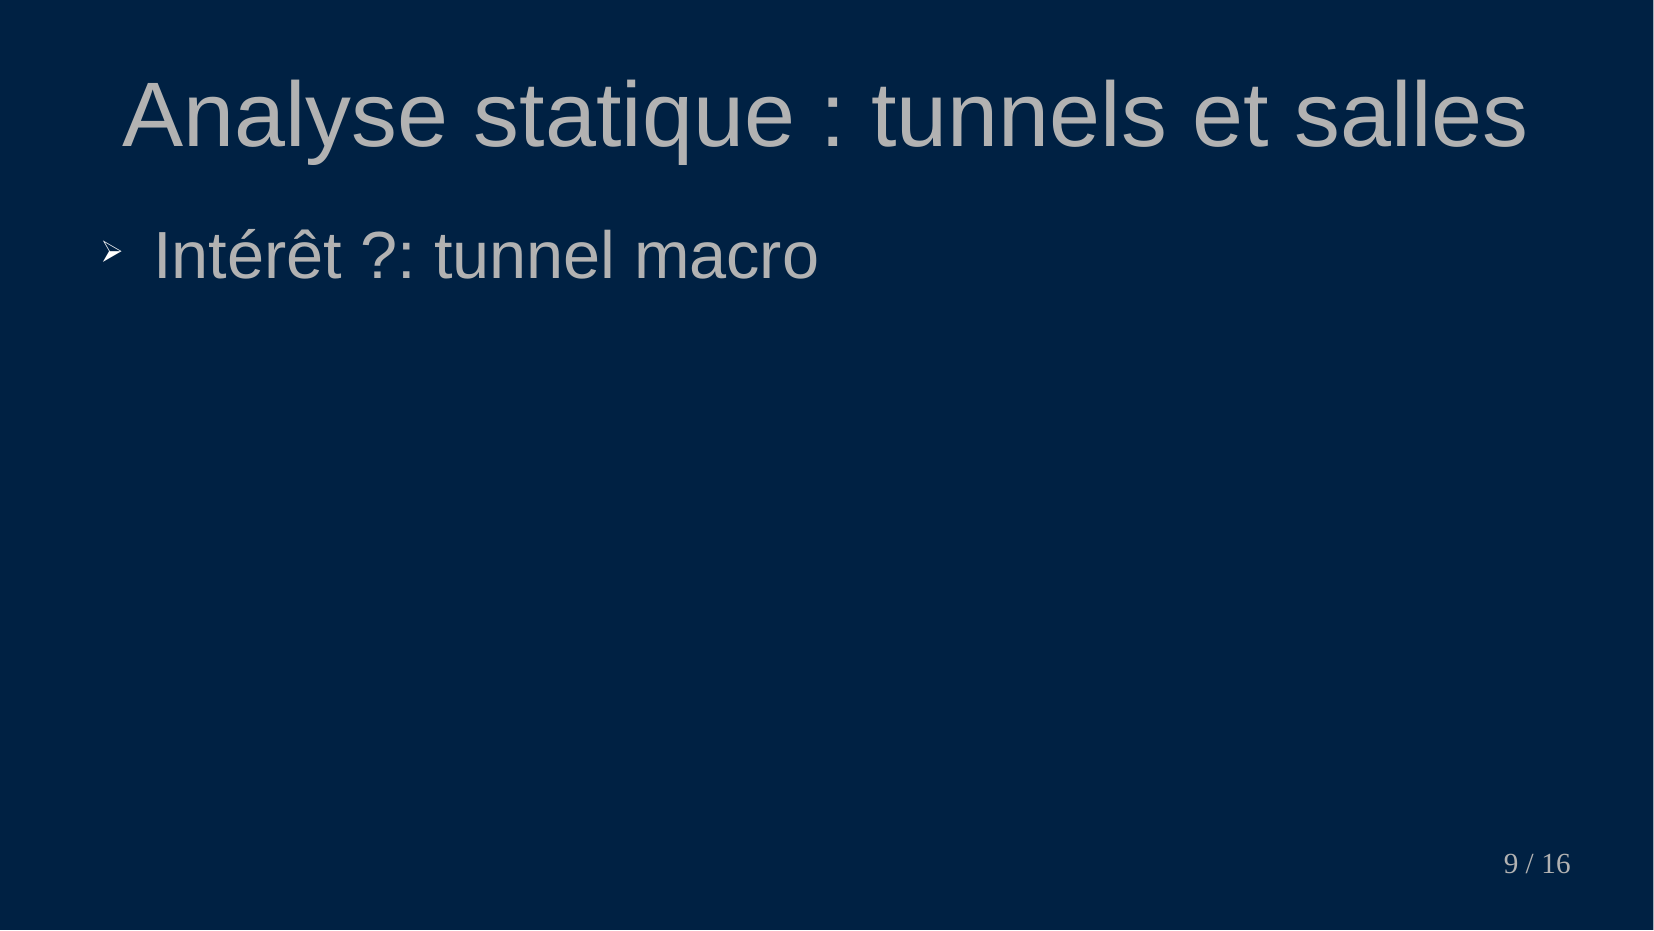

# Analyse statique : tunnels et salles
Intérêt ?: tunnel macro
9